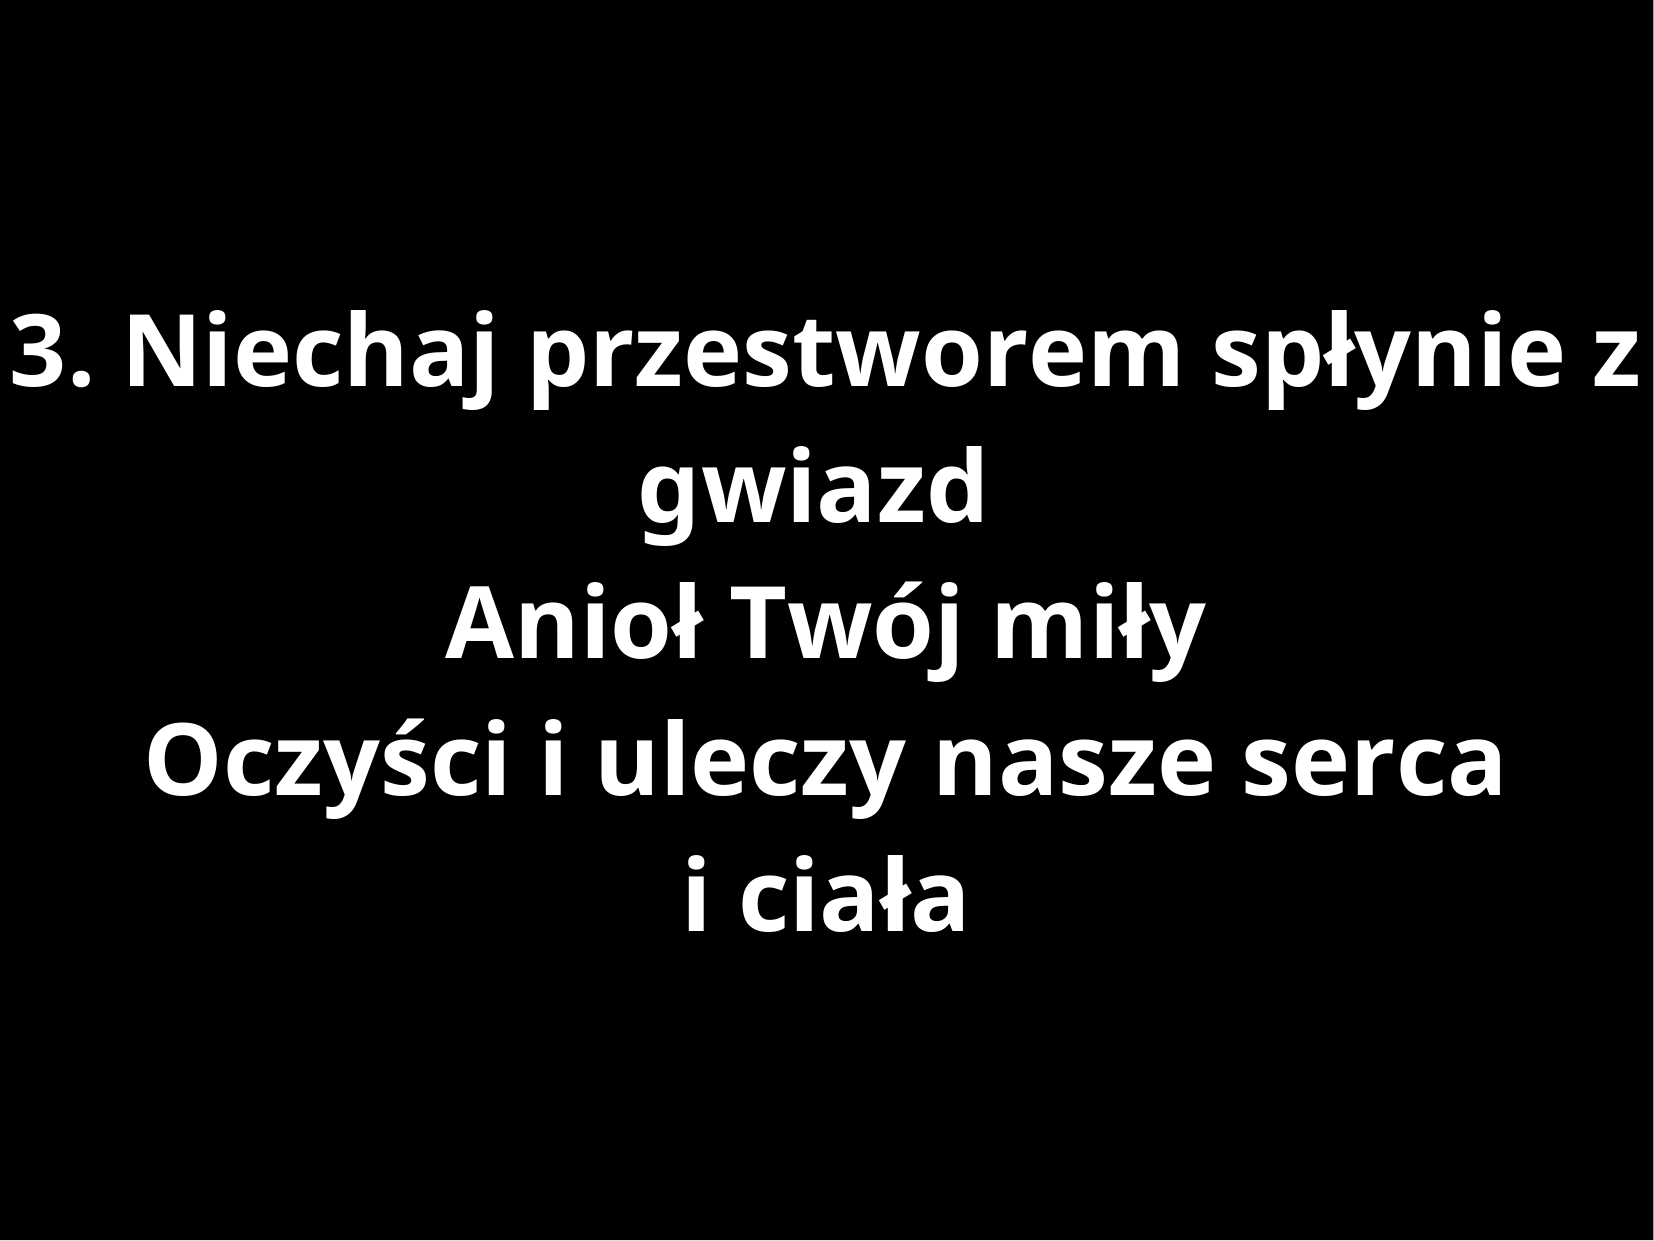

# 3. Niechaj przestworem spłynie z gwiazd Anioł Twój miły Oczyści i uleczy nasze serca i ciała